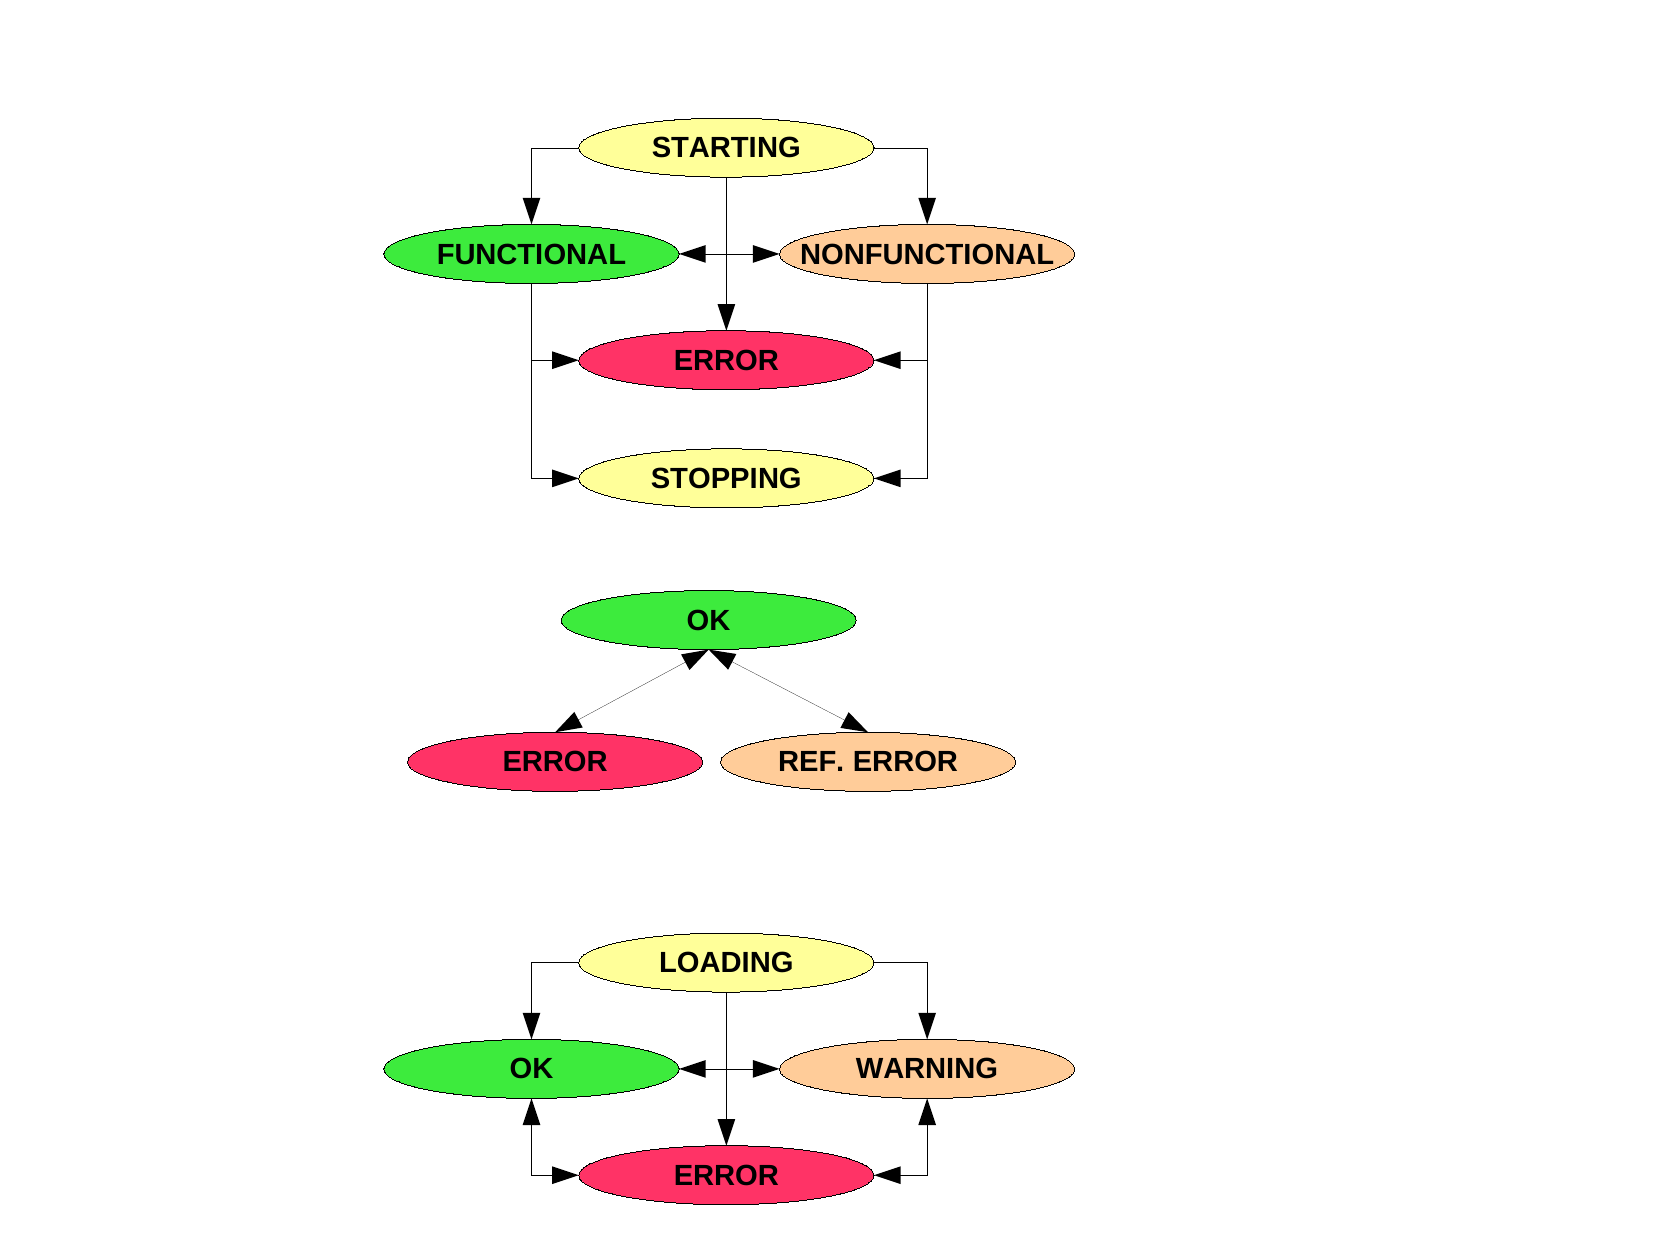

STARTING
FUNCTIONAL
NONFUNCTIONAL
ERROR
STOPPING
OK
ERROR
REF. ERROR
LOADING
OK
WARNING
ERROR